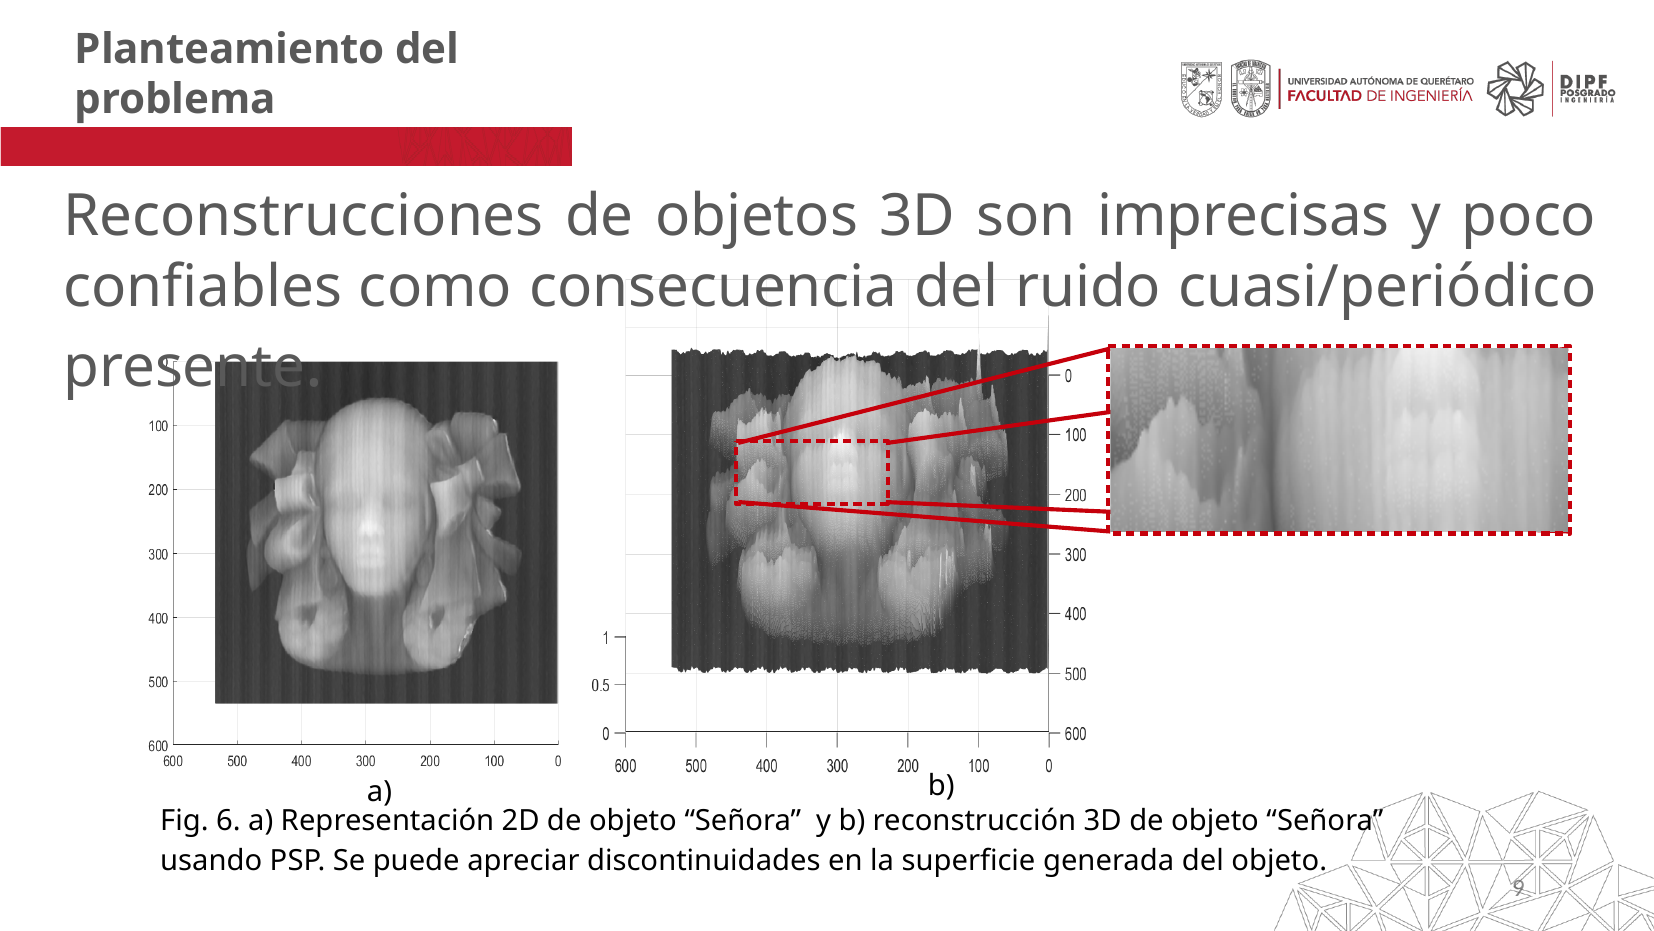

Planteamiento del problema
Reconstrucciones de objetos 3D son imprecisas y poco confiables como consecuencia del ruido cuasi/periódico presente.
b)
a)
Fig. 6. a) Representación 2D de objeto “Señora” y b) reconstrucción 3D de objeto “Señora” usando PSP. Se puede apreciar discontinuidades en la superficie generada del objeto.
9